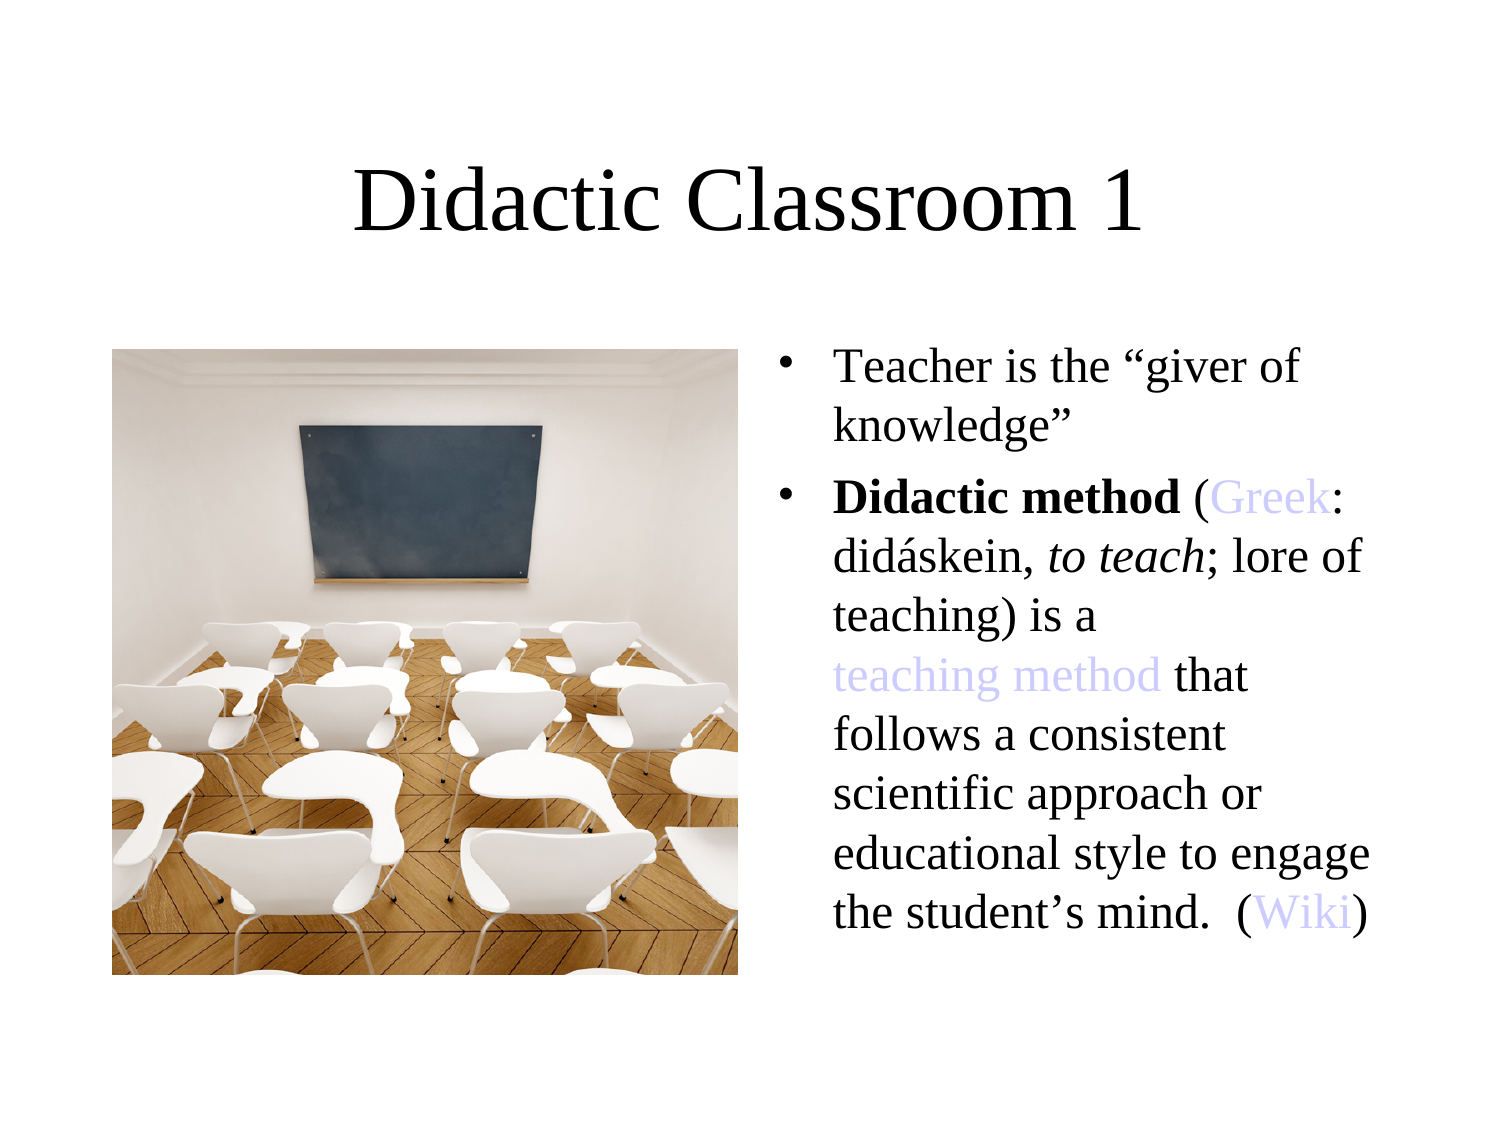

# Didactic Classroom 1
Teacher is the “giver of knowledge”
Didactic method (Greek: didáskein, to teach; lore of teaching) is a teaching method that follows a consistent scientific approach or educational style to engage the student’s mind. (Wiki)